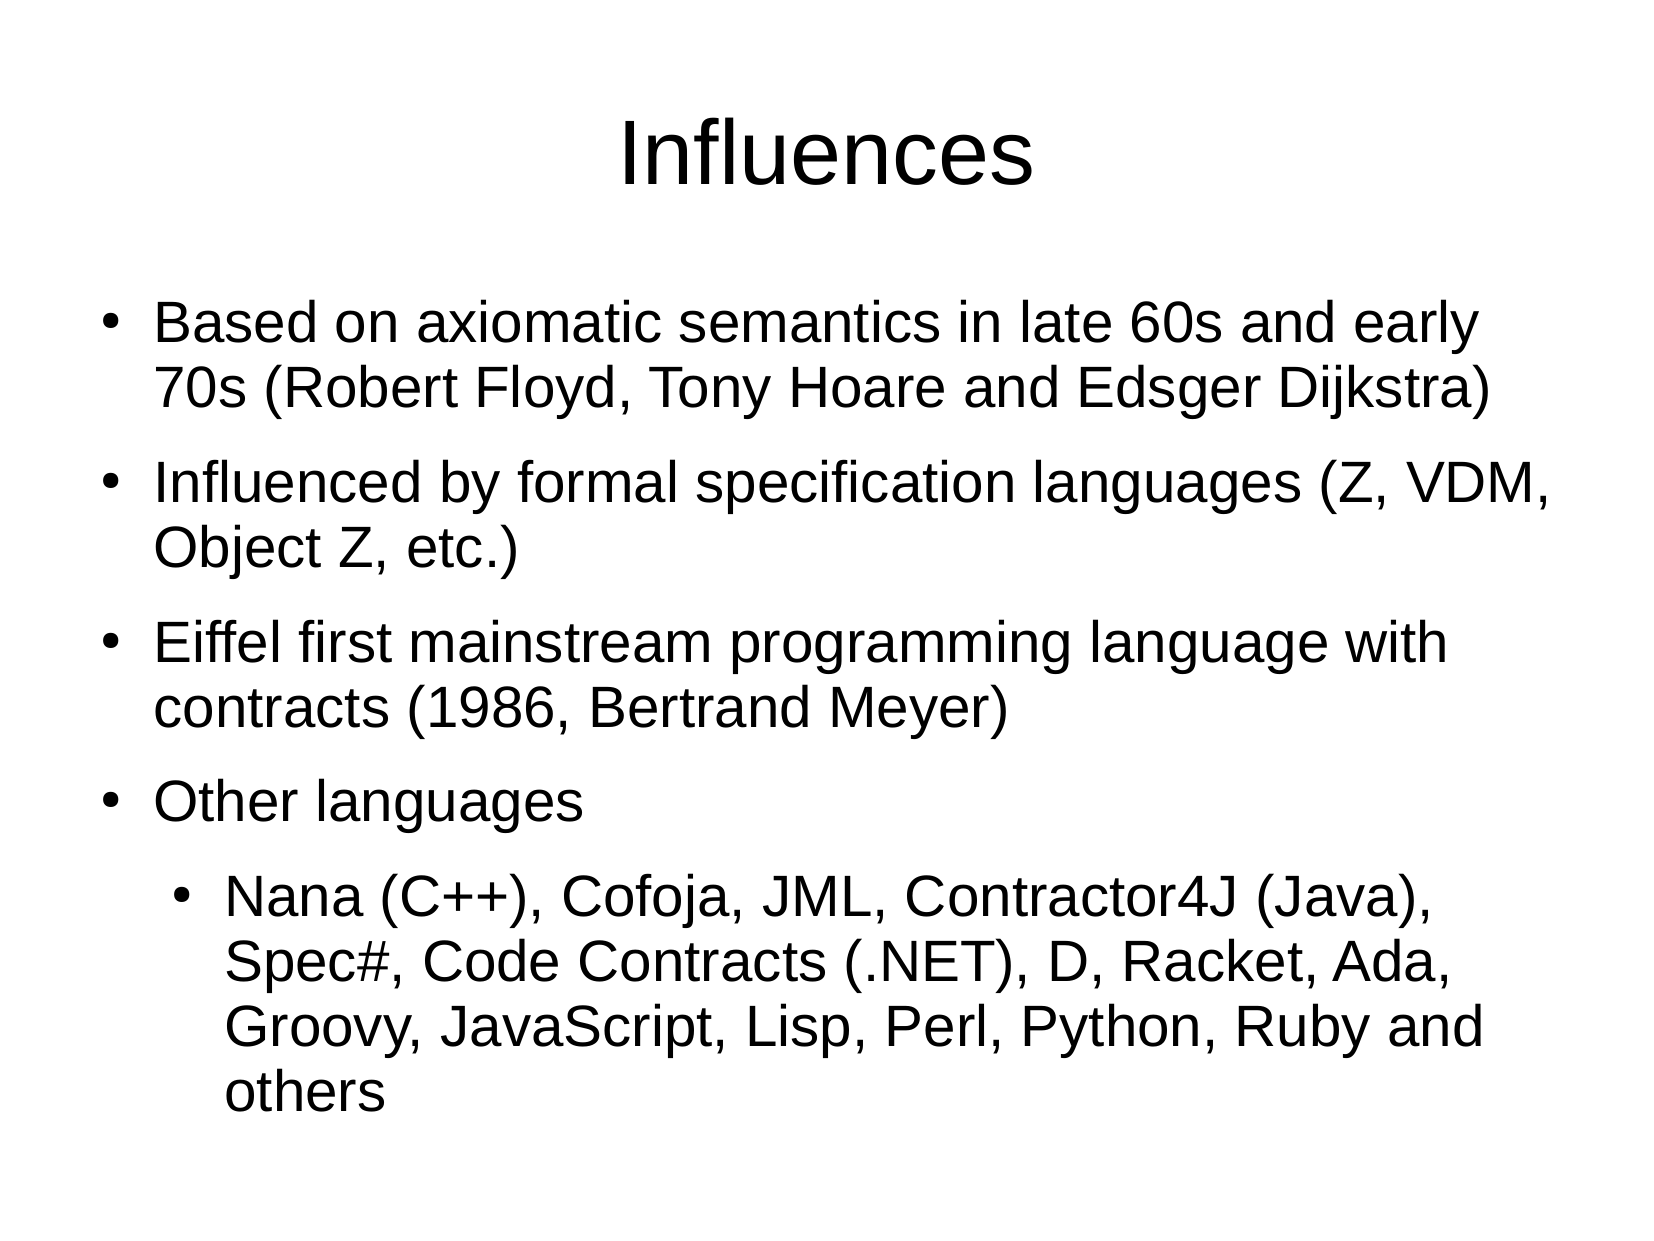

# Influences
Based on axiomatic semantics in late 60s and early 70s (Robert Floyd, Tony Hoare and Edsger Dijkstra)
Influenced by formal specification languages (Z, VDM, Object Z, etc.)
Eiffel first mainstream programming language with contracts (1986, Bertrand Meyer)
Other languages
Nana (C++), Cofoja, JML, Contractor4J (Java), Spec#, Code Contracts (.NET), D, Racket, Ada, Groovy, JavaScript, Lisp, Perl, Python, Ruby and others